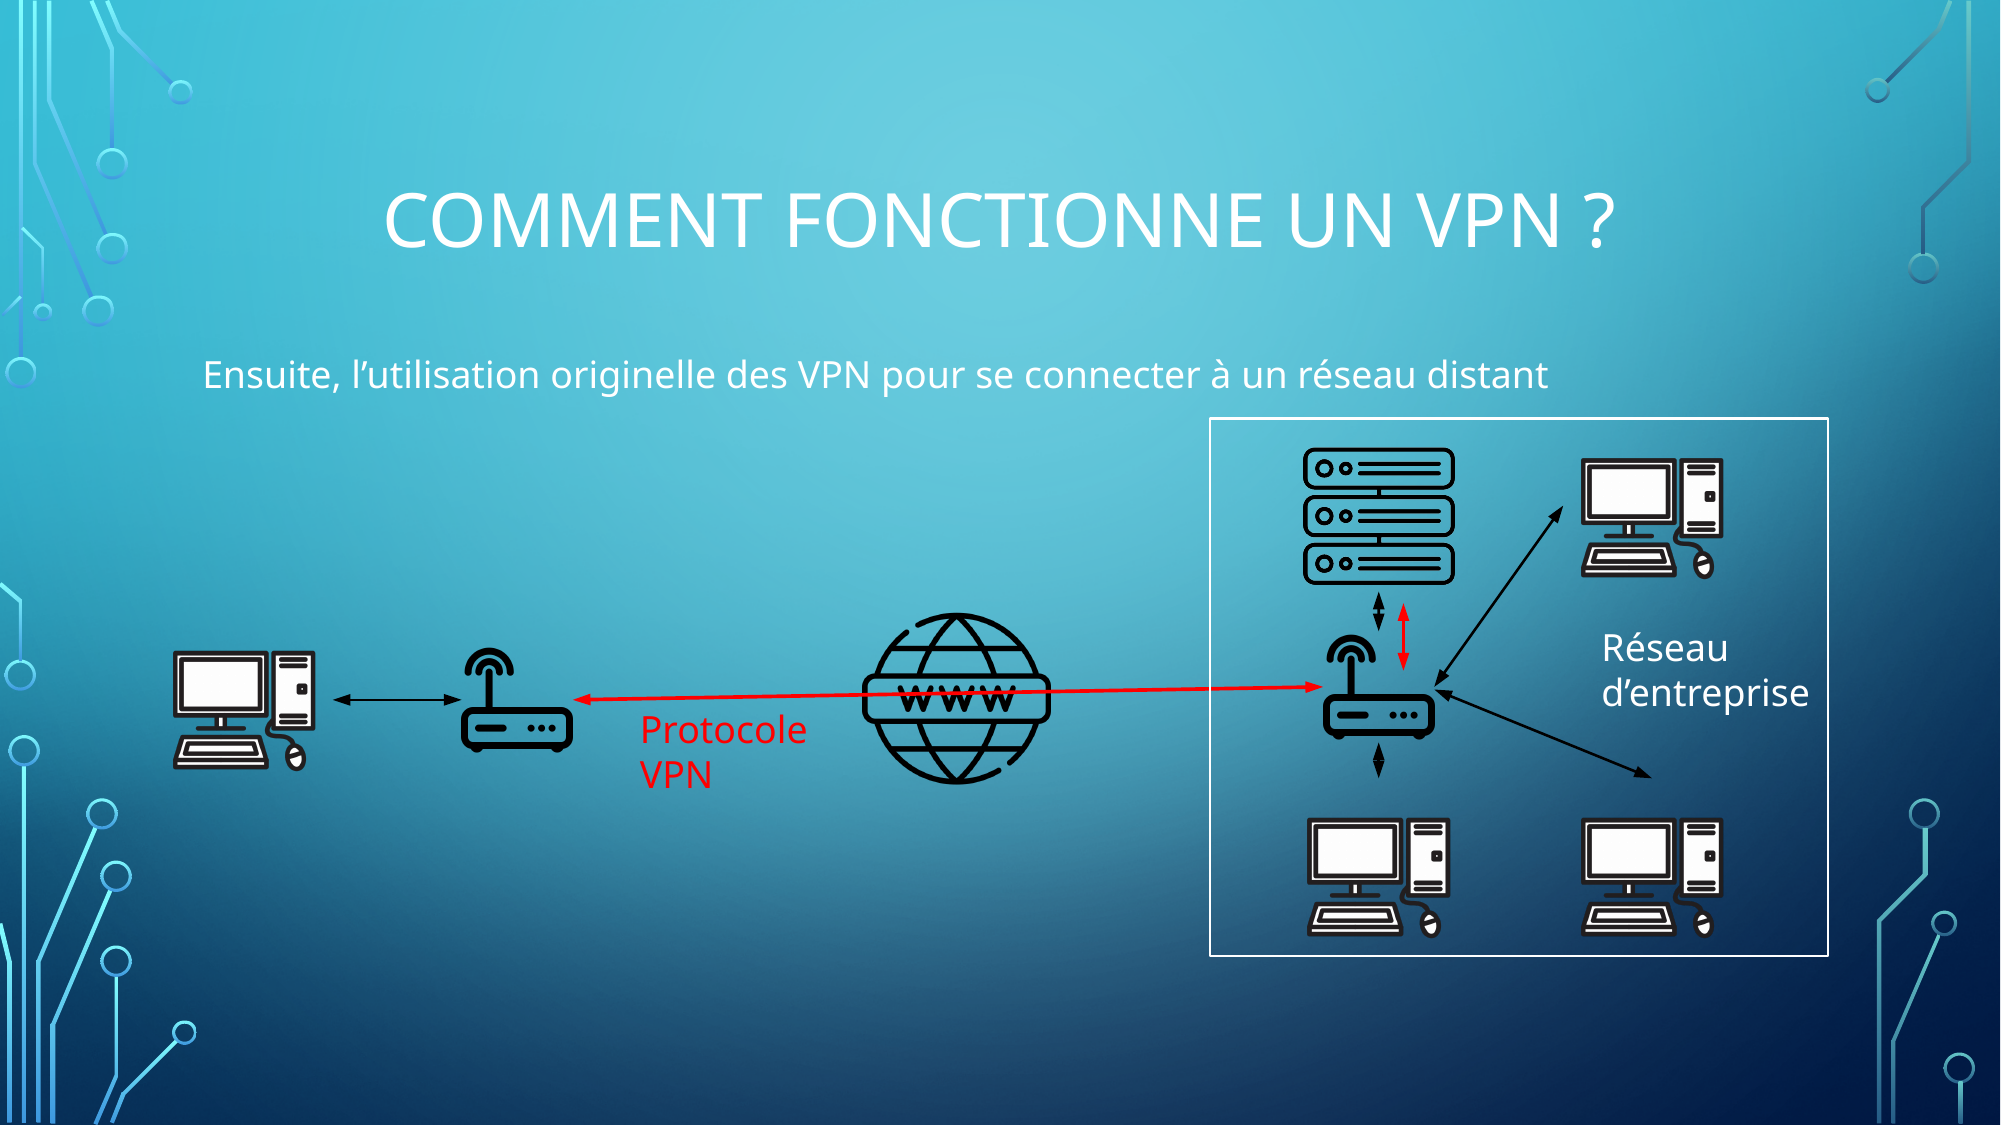

# Comment fonctionne un VPN ?
Ensuite, l’utilisation originelle des VPN pour se connecter à un réseau distant
Réseau d’entreprise
Protocole VPN